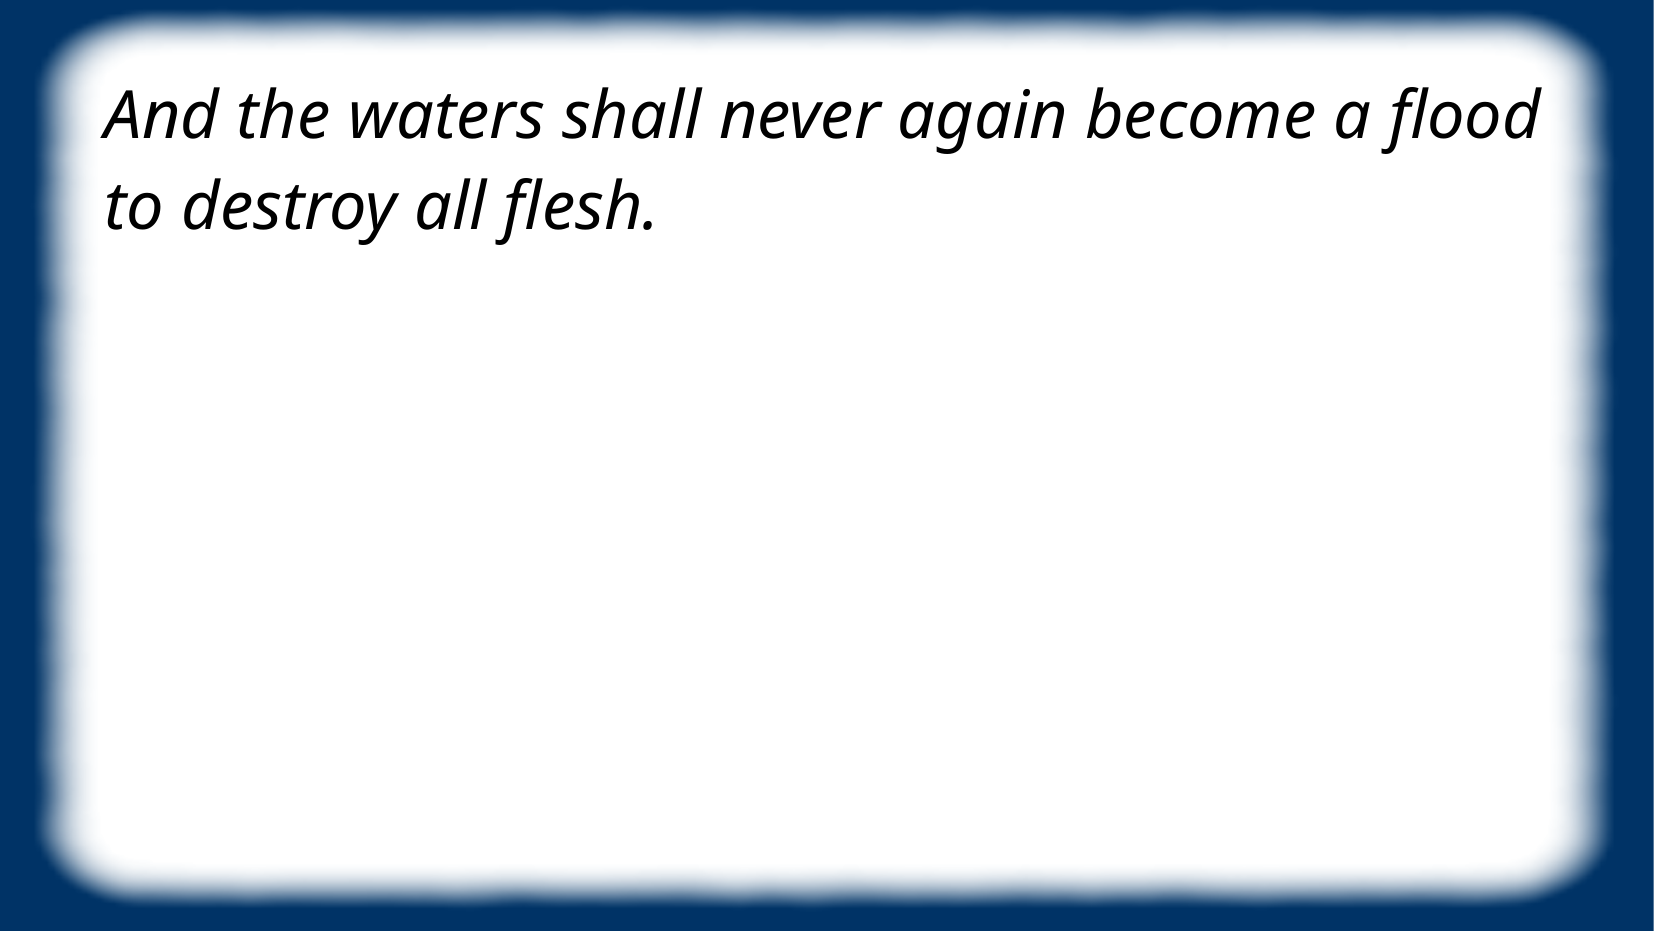

And the waters shall never again become a flood to destroy all flesh.